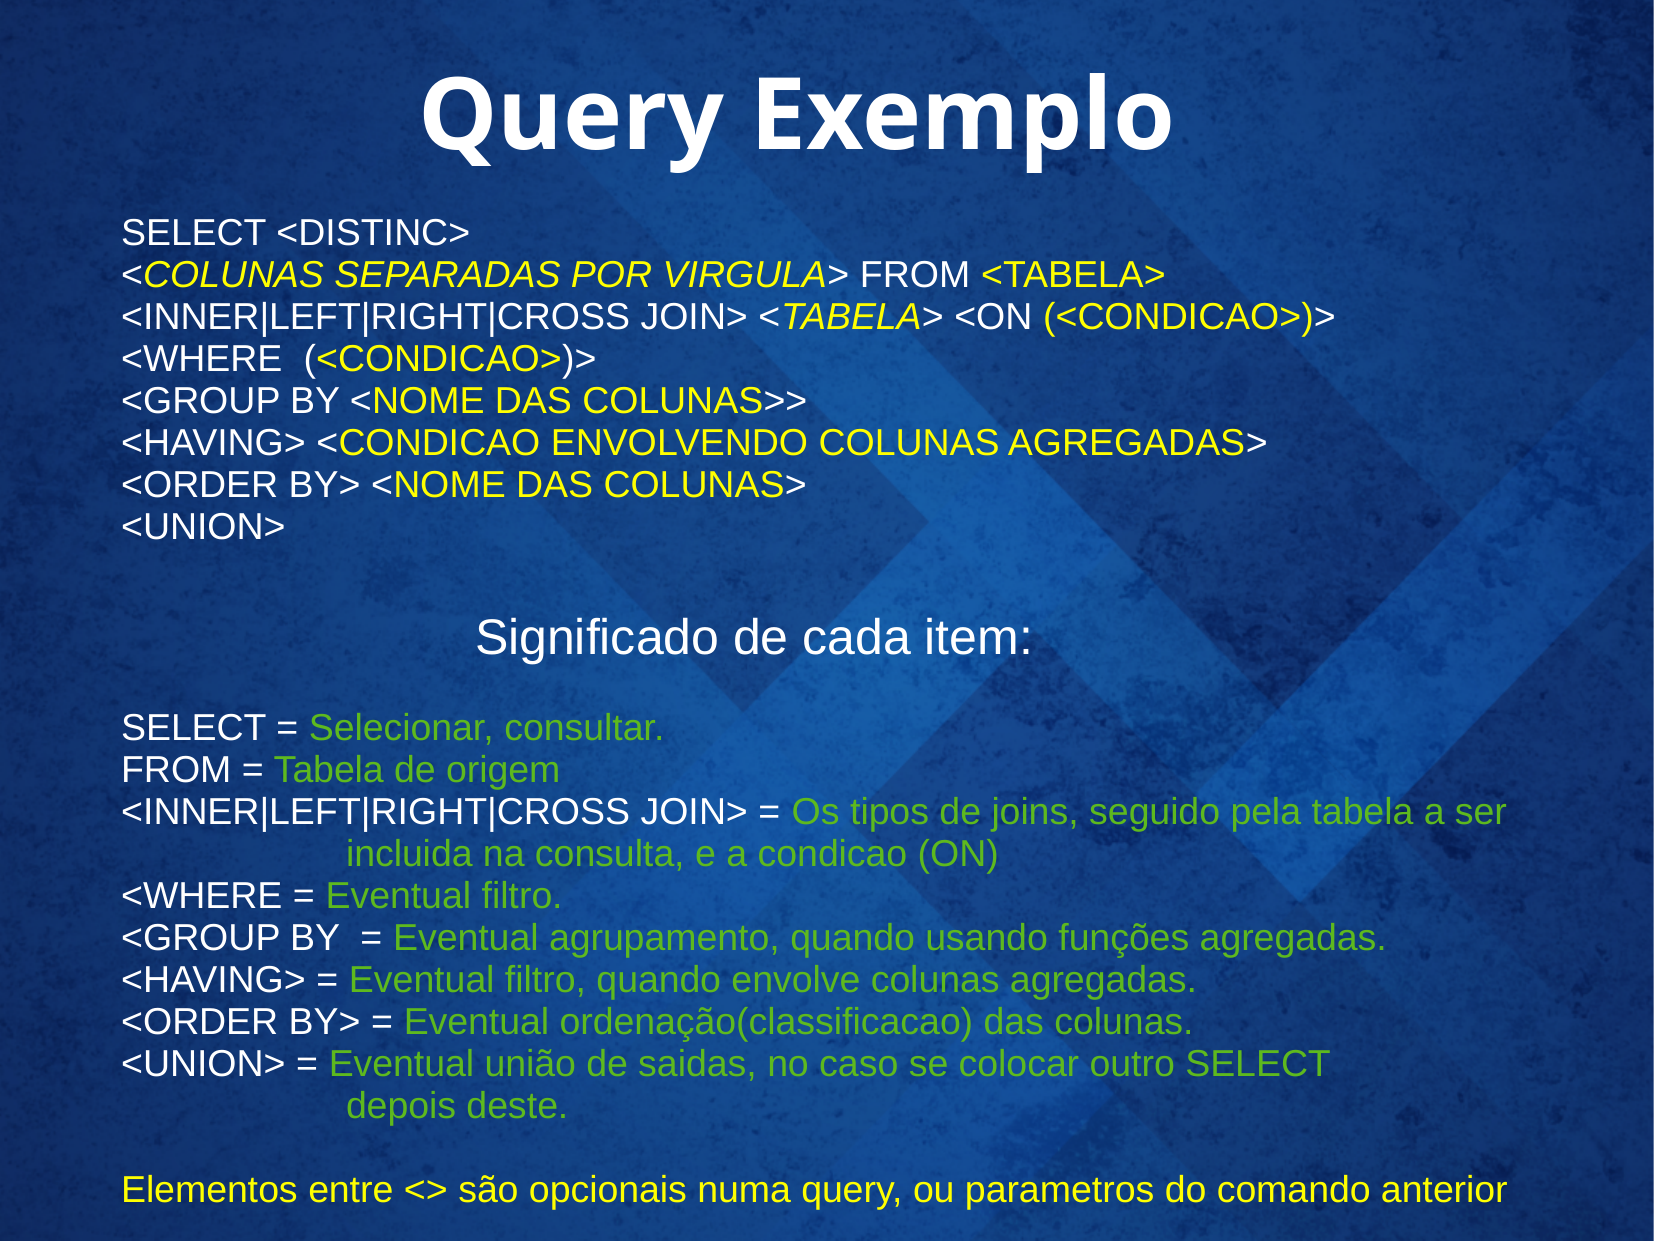

Query Exemplo
SELECT <DISTINC>
<COLUNAS SEPARADAS POR VIRGULA> FROM <TABELA>
<INNER|LEFT|RIGHT|CROSS JOIN> <TABELA> <ON (<CONDICAO>)>
<WHERE (<CONDICAO>)>
<GROUP BY <NOME DAS COLUNAS>>
<HAVING> <CONDICAO ENVOLVENDO COLUNAS AGREGADAS>
<ORDER BY> <NOME DAS COLUNAS>
<UNION>
Significado de cada item:
SELECT = Selecionar, consultar.
FROM = Tabela de origem
<INNER|LEFT|RIGHT|CROSS JOIN> = Os tipos de joins, seguido pela tabela a ser 				incluida na consulta, e a condicao (ON)
<WHERE = Eventual filtro.
<GROUP BY = Eventual agrupamento, quando usando funções agregadas.
<HAVING> = Eventual filtro, quando envolve colunas agregadas.
<ORDER BY> = Eventual ordenação(classificacao) das colunas.
<UNION> = Eventual união de saidas, no caso se colocar outro SELECT 						depois deste.
Elementos entre <> são opcionais numa query, ou parametros do comando anterior